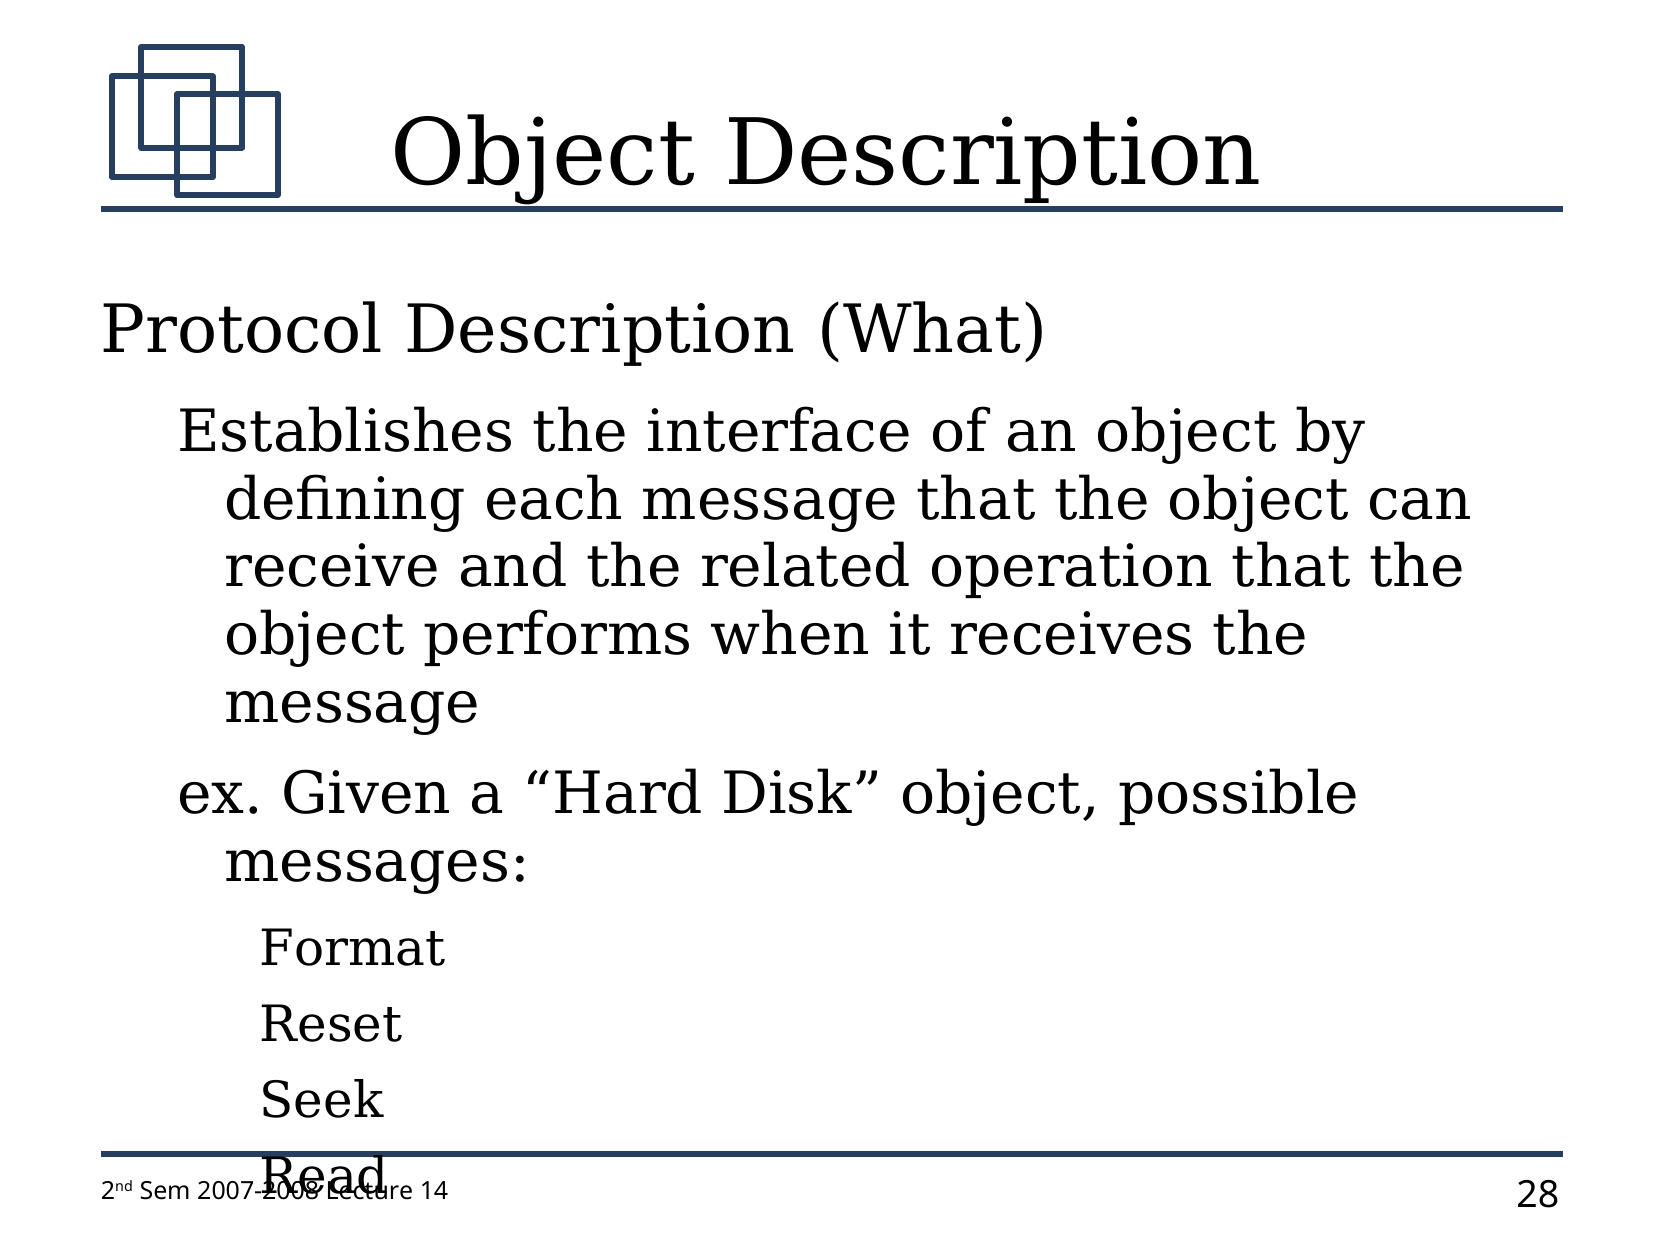

# Object Description
Protocol Description (What)
Establishes the interface of an object by defining each message that the object can receive and the related operation that the object performs when it receives the message
ex. Given a “Hard Disk” object, possible messages:
Format
Reset
Seek
Read